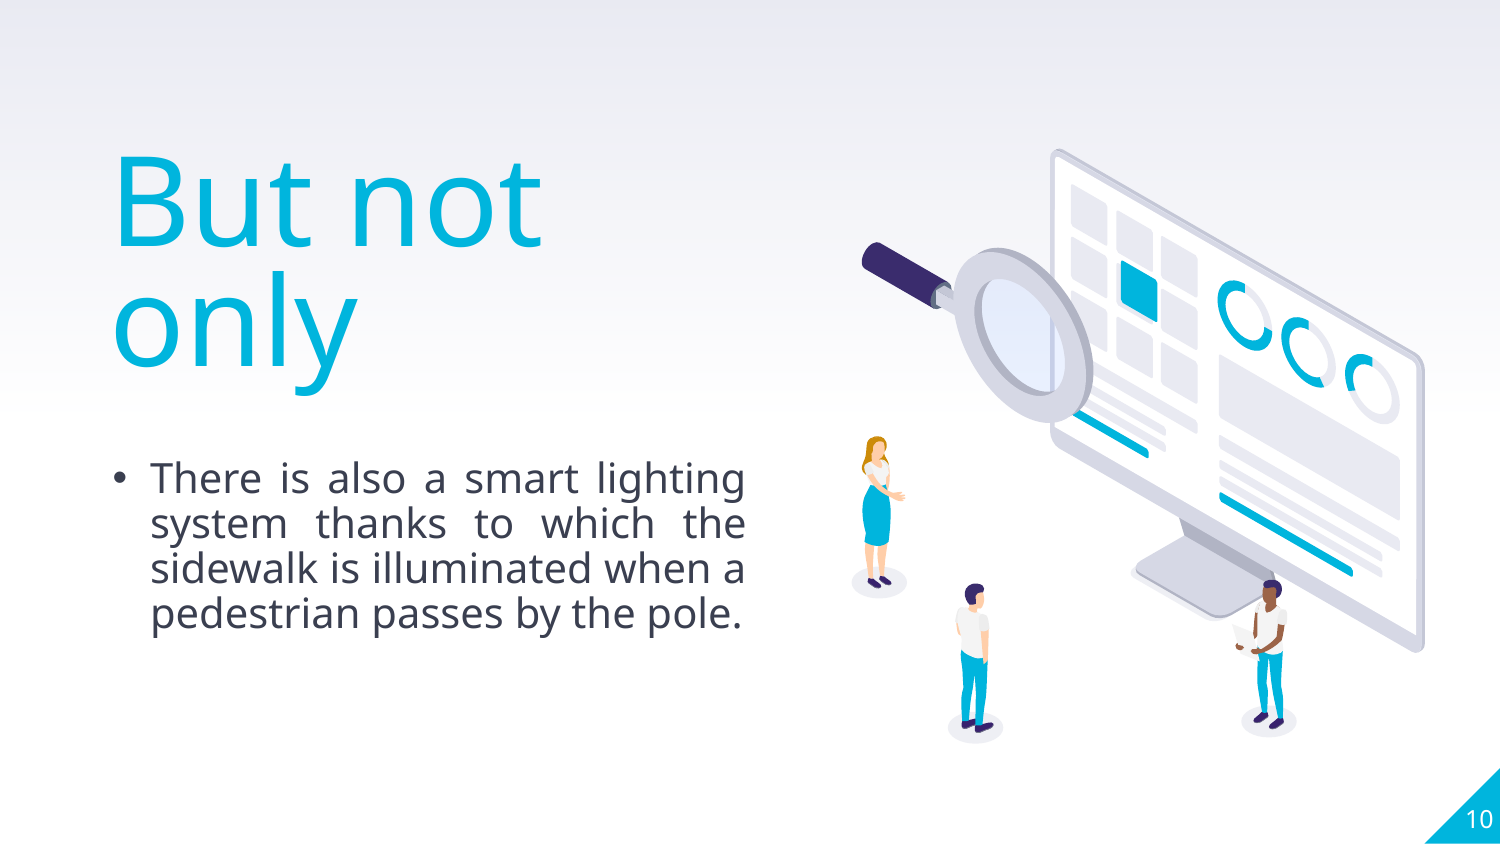

# But not only
There is also a smart lighting system thanks to which the sidewalk is illuminated when a pedestrian passes by the pole.